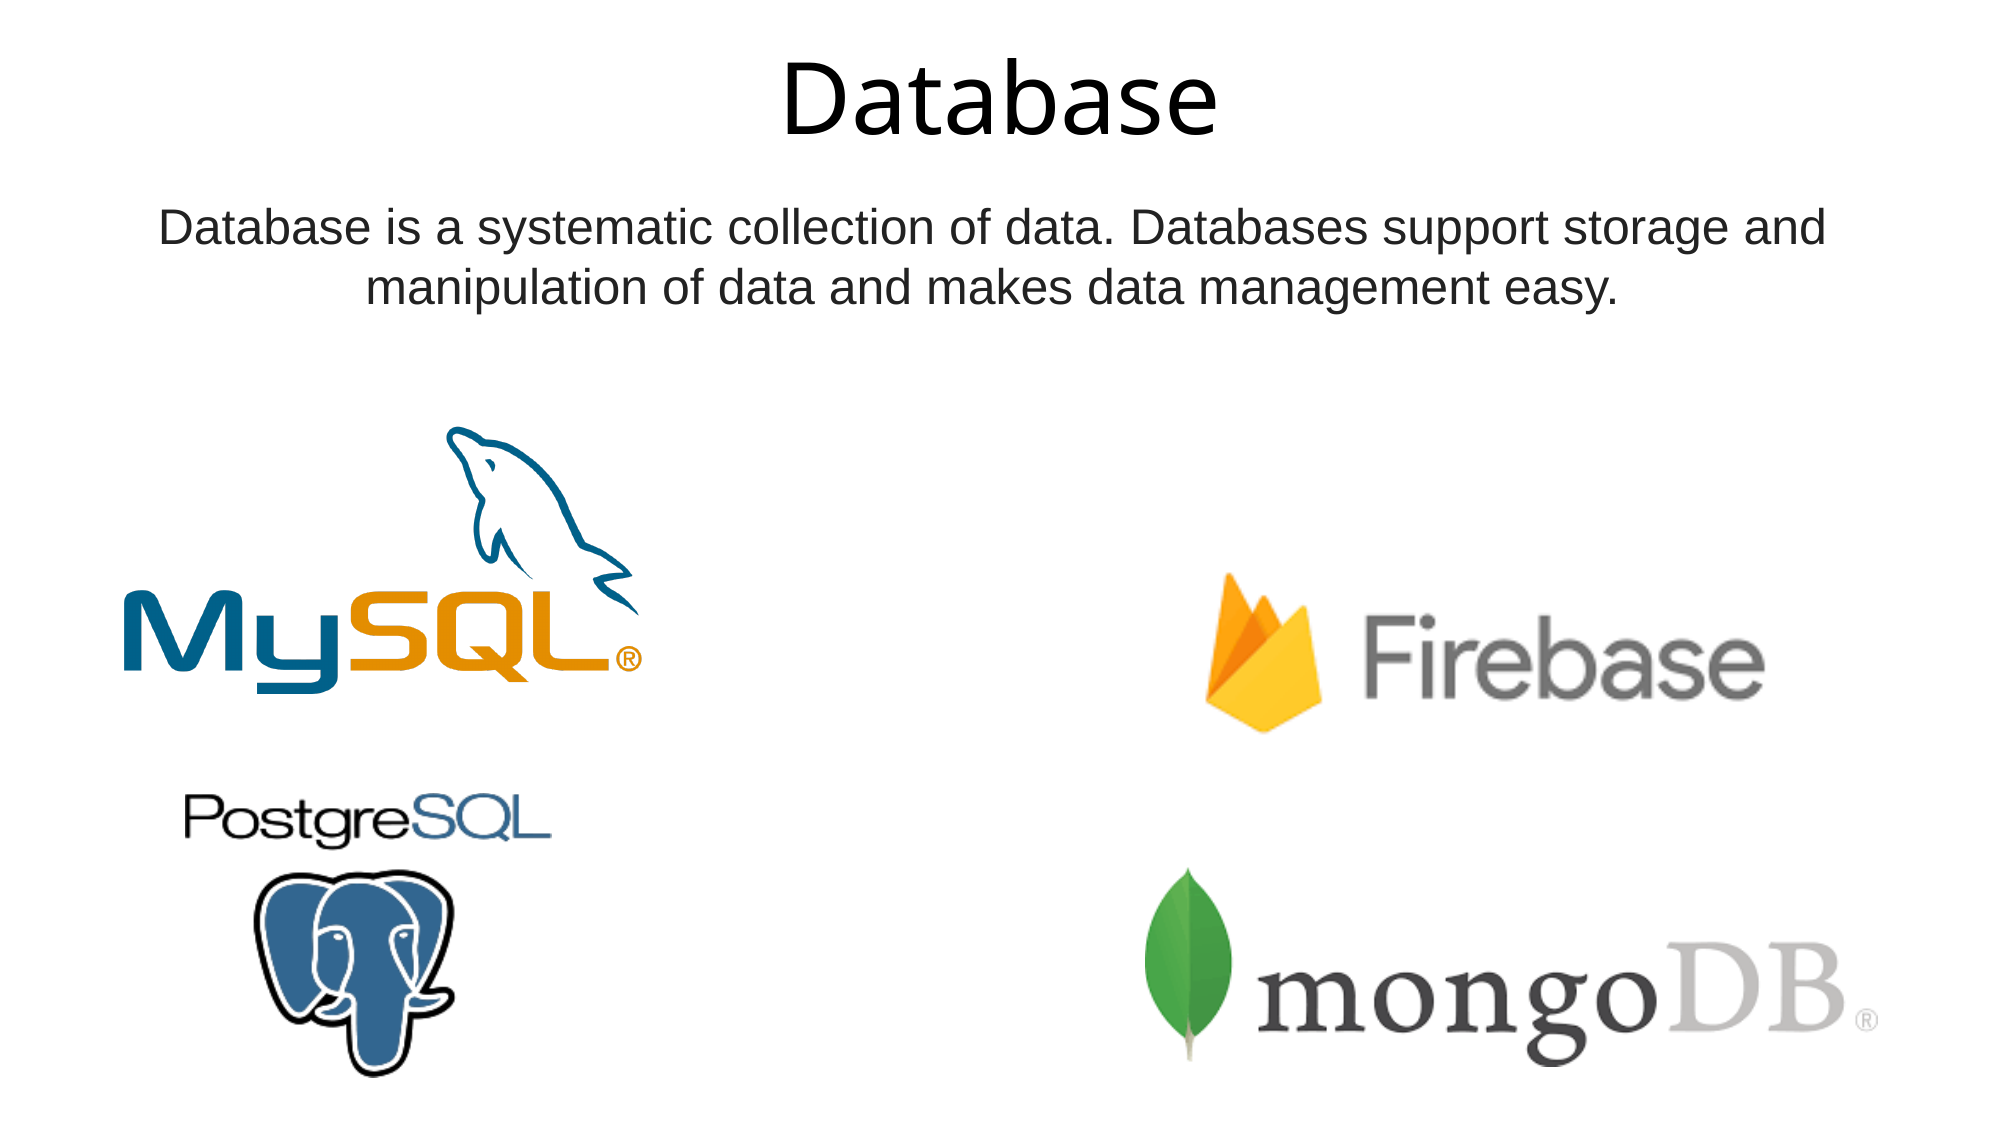

Database
Database is a systematic collection of data. Databases support storage and manipulation of data and makes data management easy.